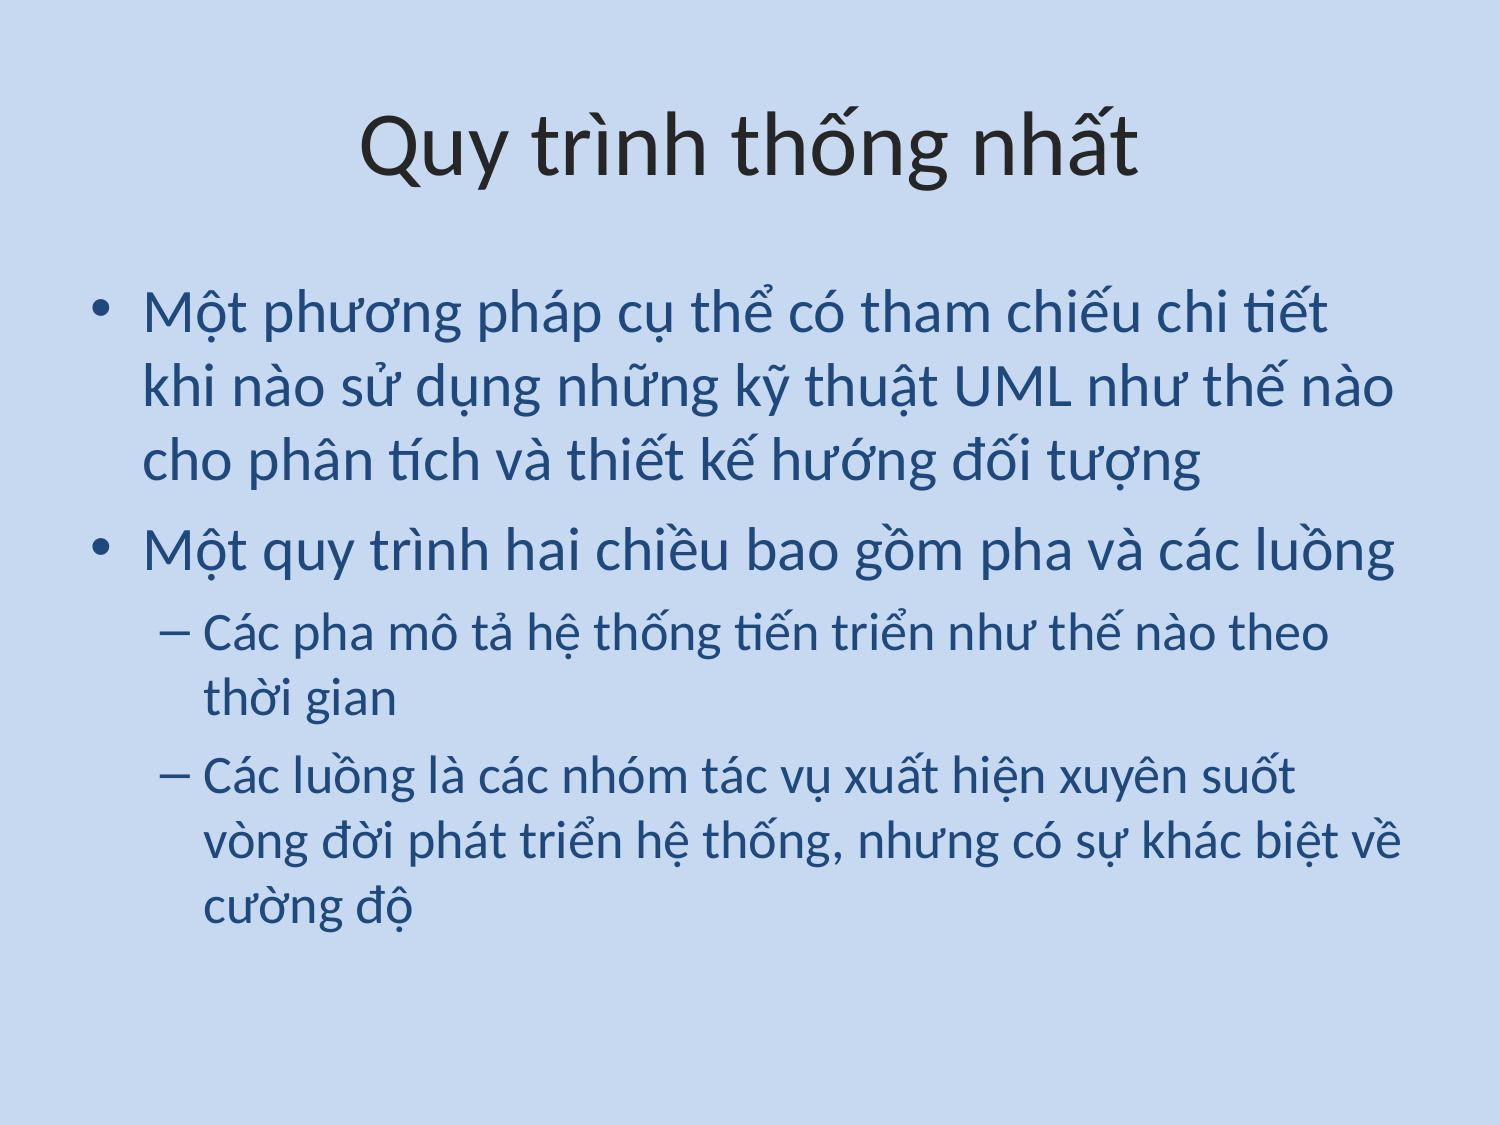

# Quy trình thống nhất
Một phương pháp cụ thể có tham chiếu chi tiết khi nào sử dụng những kỹ thuật UML như thế nào cho phân tích và thiết kế hướng đối tượng
Một quy trình hai chiều bao gồm pha và các luồng
Các pha mô tả hệ thống tiến triển như thế nào theo thời gian
Các luồng là các nhóm tác vụ xuất hiện xuyên suốt vòng đời phát triển hệ thống, nhưng có sự khác biệt về cường độ